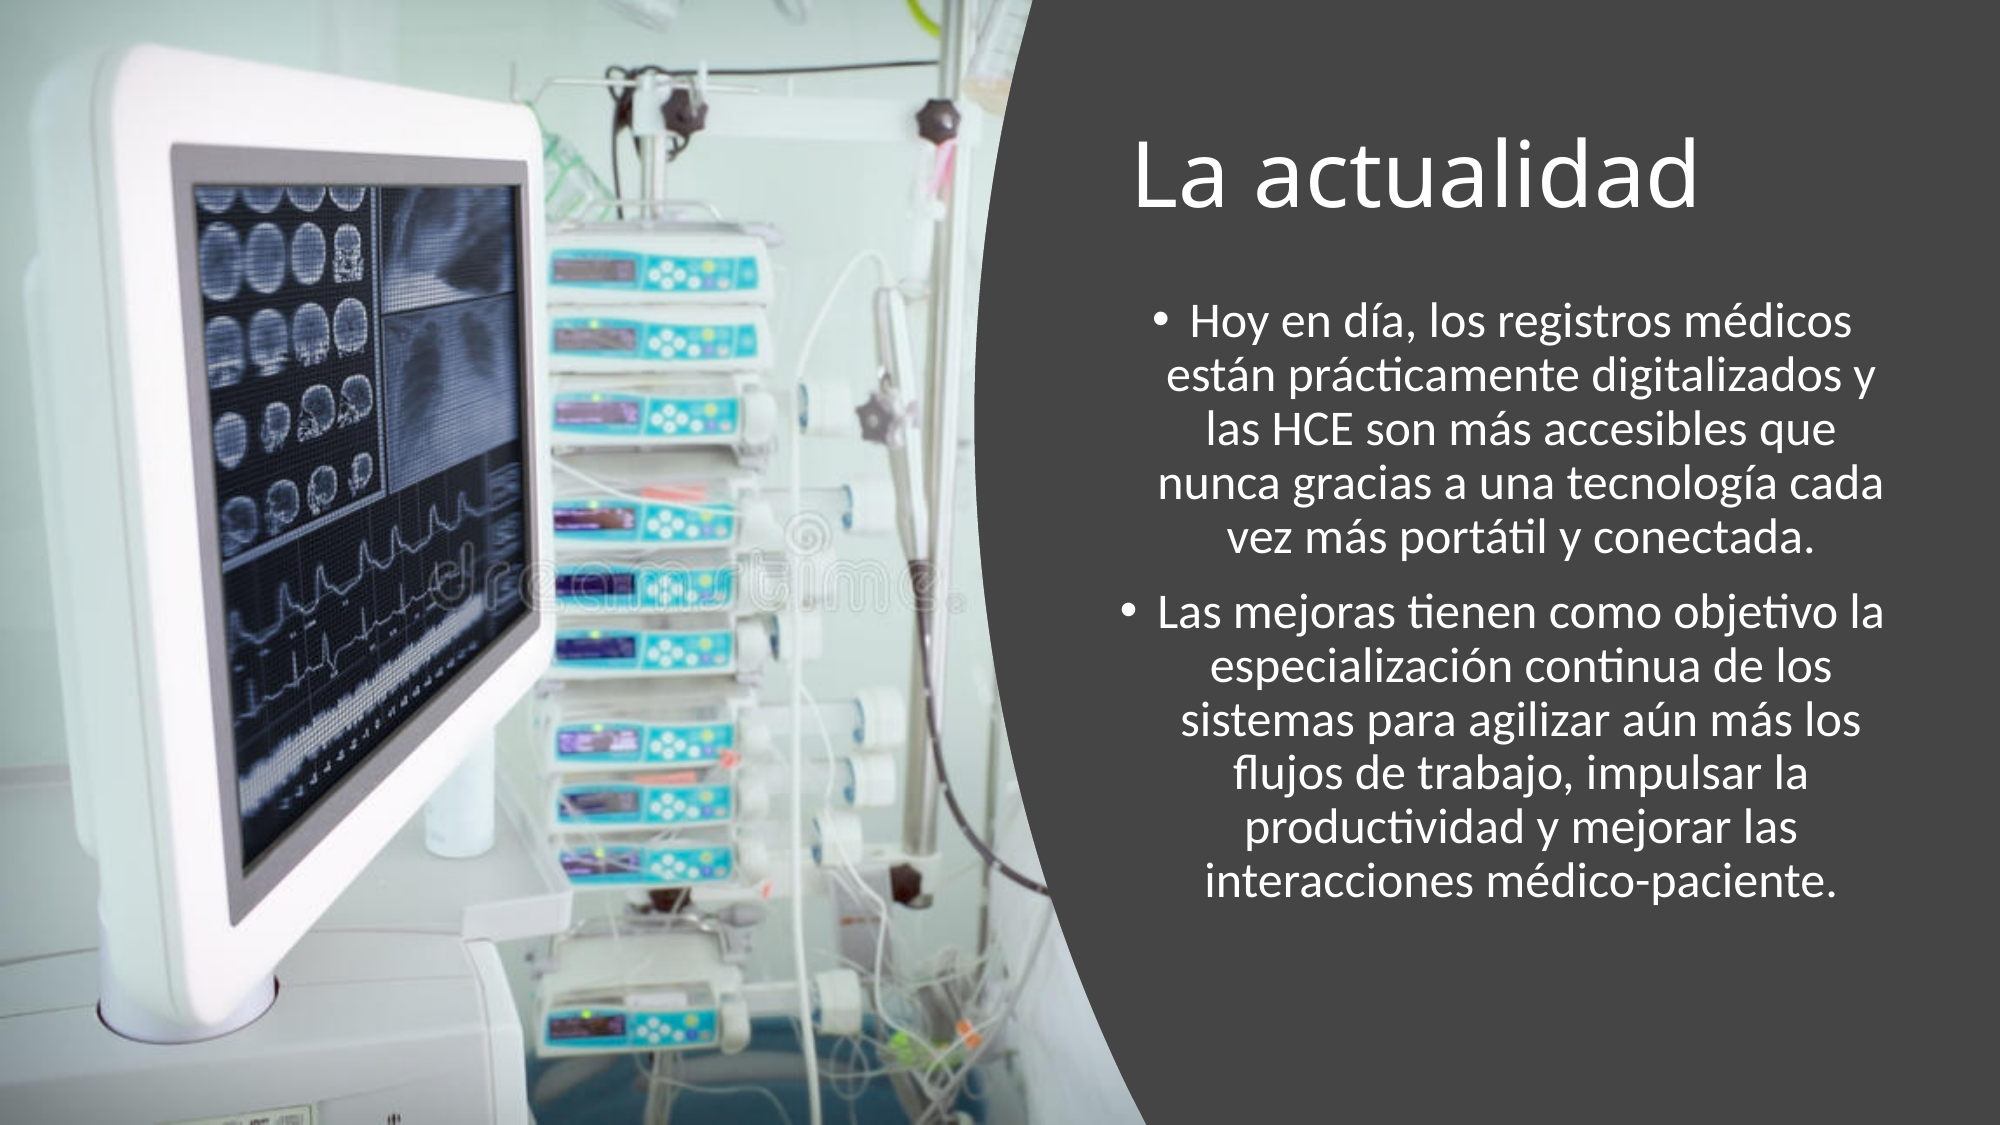

# La actualidad
Hoy en día, los registros médicos están prácticamente digitalizados y las HCE son más accesibles que nunca gracias a una tecnología cada vez más portátil y conectada.
Las mejoras tienen como objetivo la especialización continua de los sistemas para agilizar aún más los flujos de trabajo, impulsar la productividad y mejorar las interacciones médico-paciente.